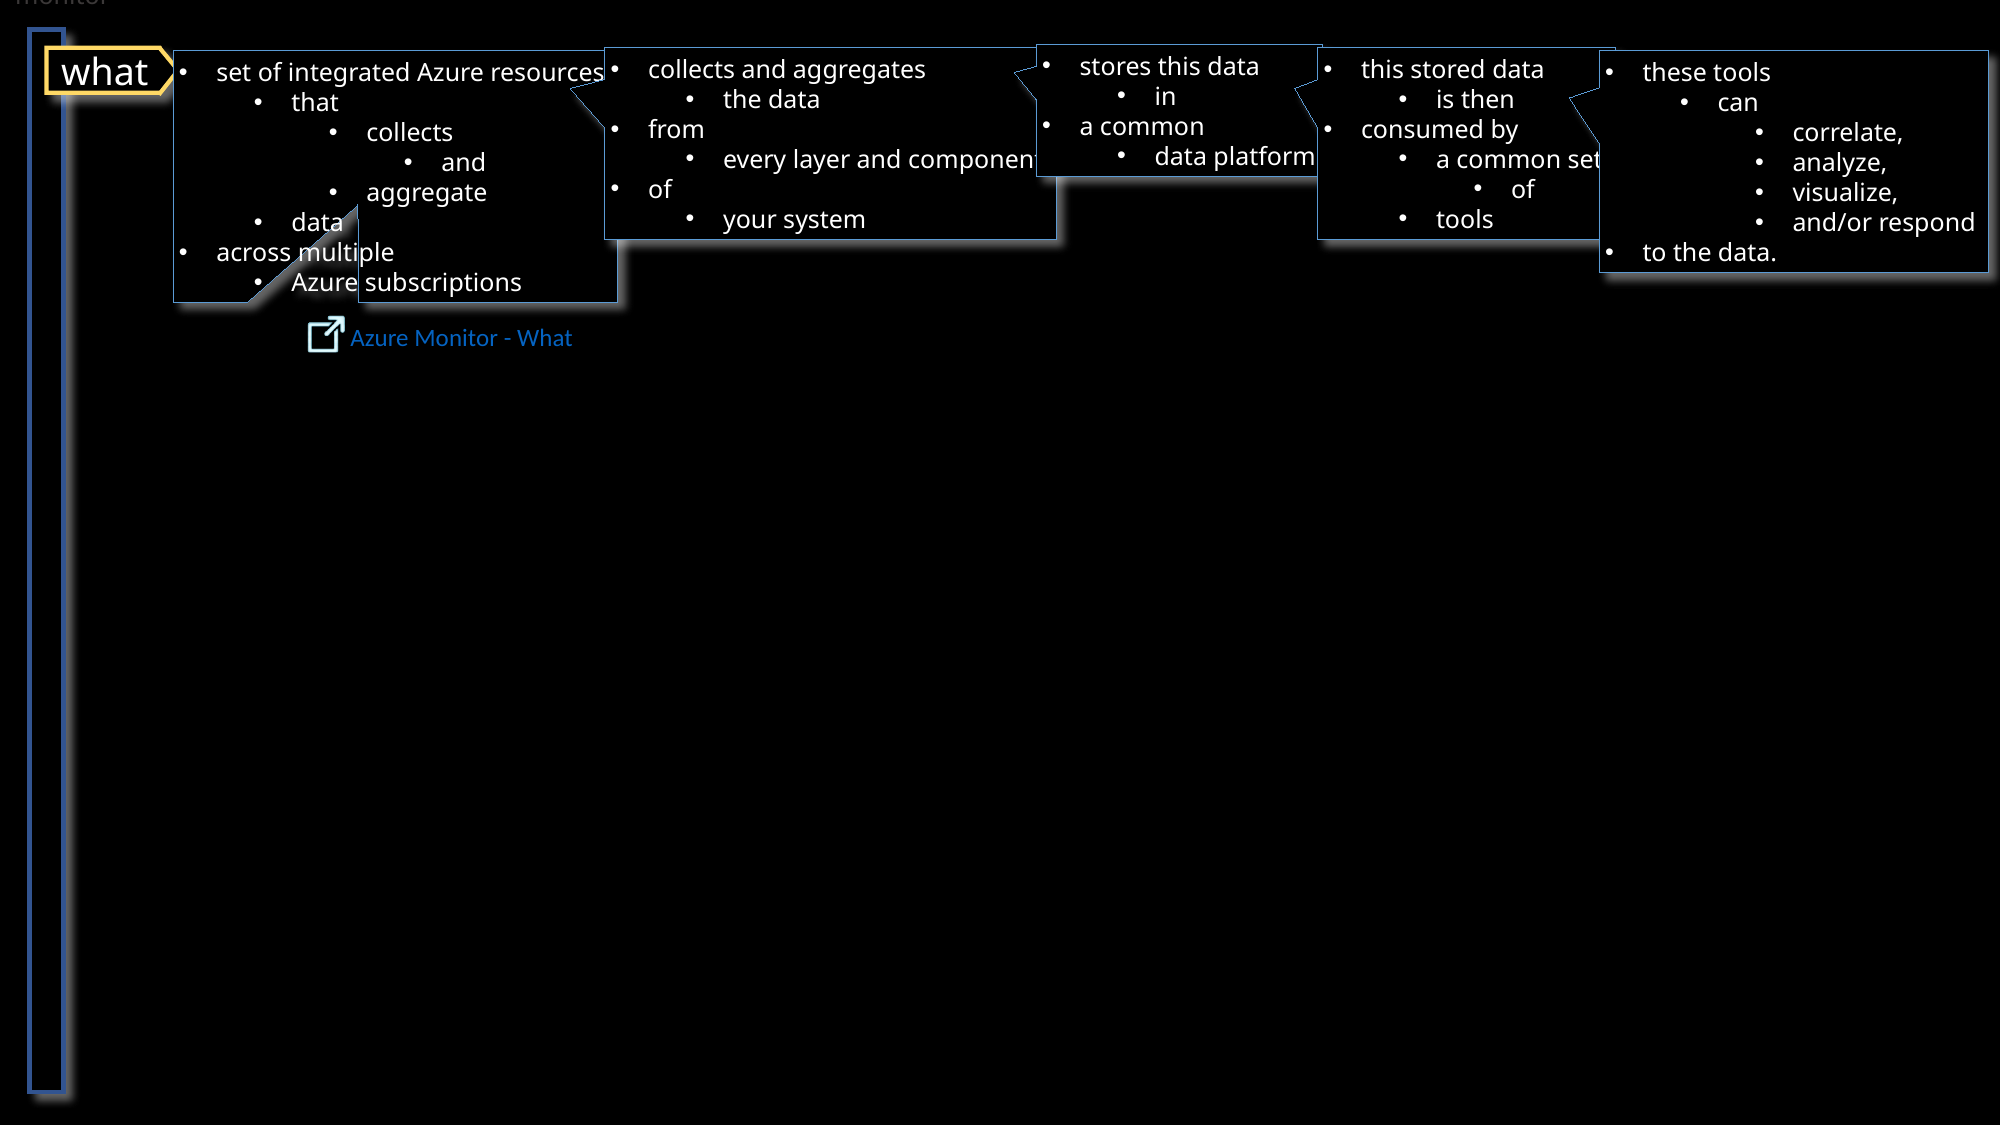

# 2.2 azure monitor
stores this data
in
a common
data platform
collects and aggregates
the data
from
every layer and component
of
your system
this stored data
is then
consumed by
a common set
of
tools
what
set of integrated Azure resources
that
collects
and
aggregate
data
across multiple
Azure subscriptions
these tools
can
correlate,
analyze,
visualize,
and/or respond
to the data.
Azure Monitor - What